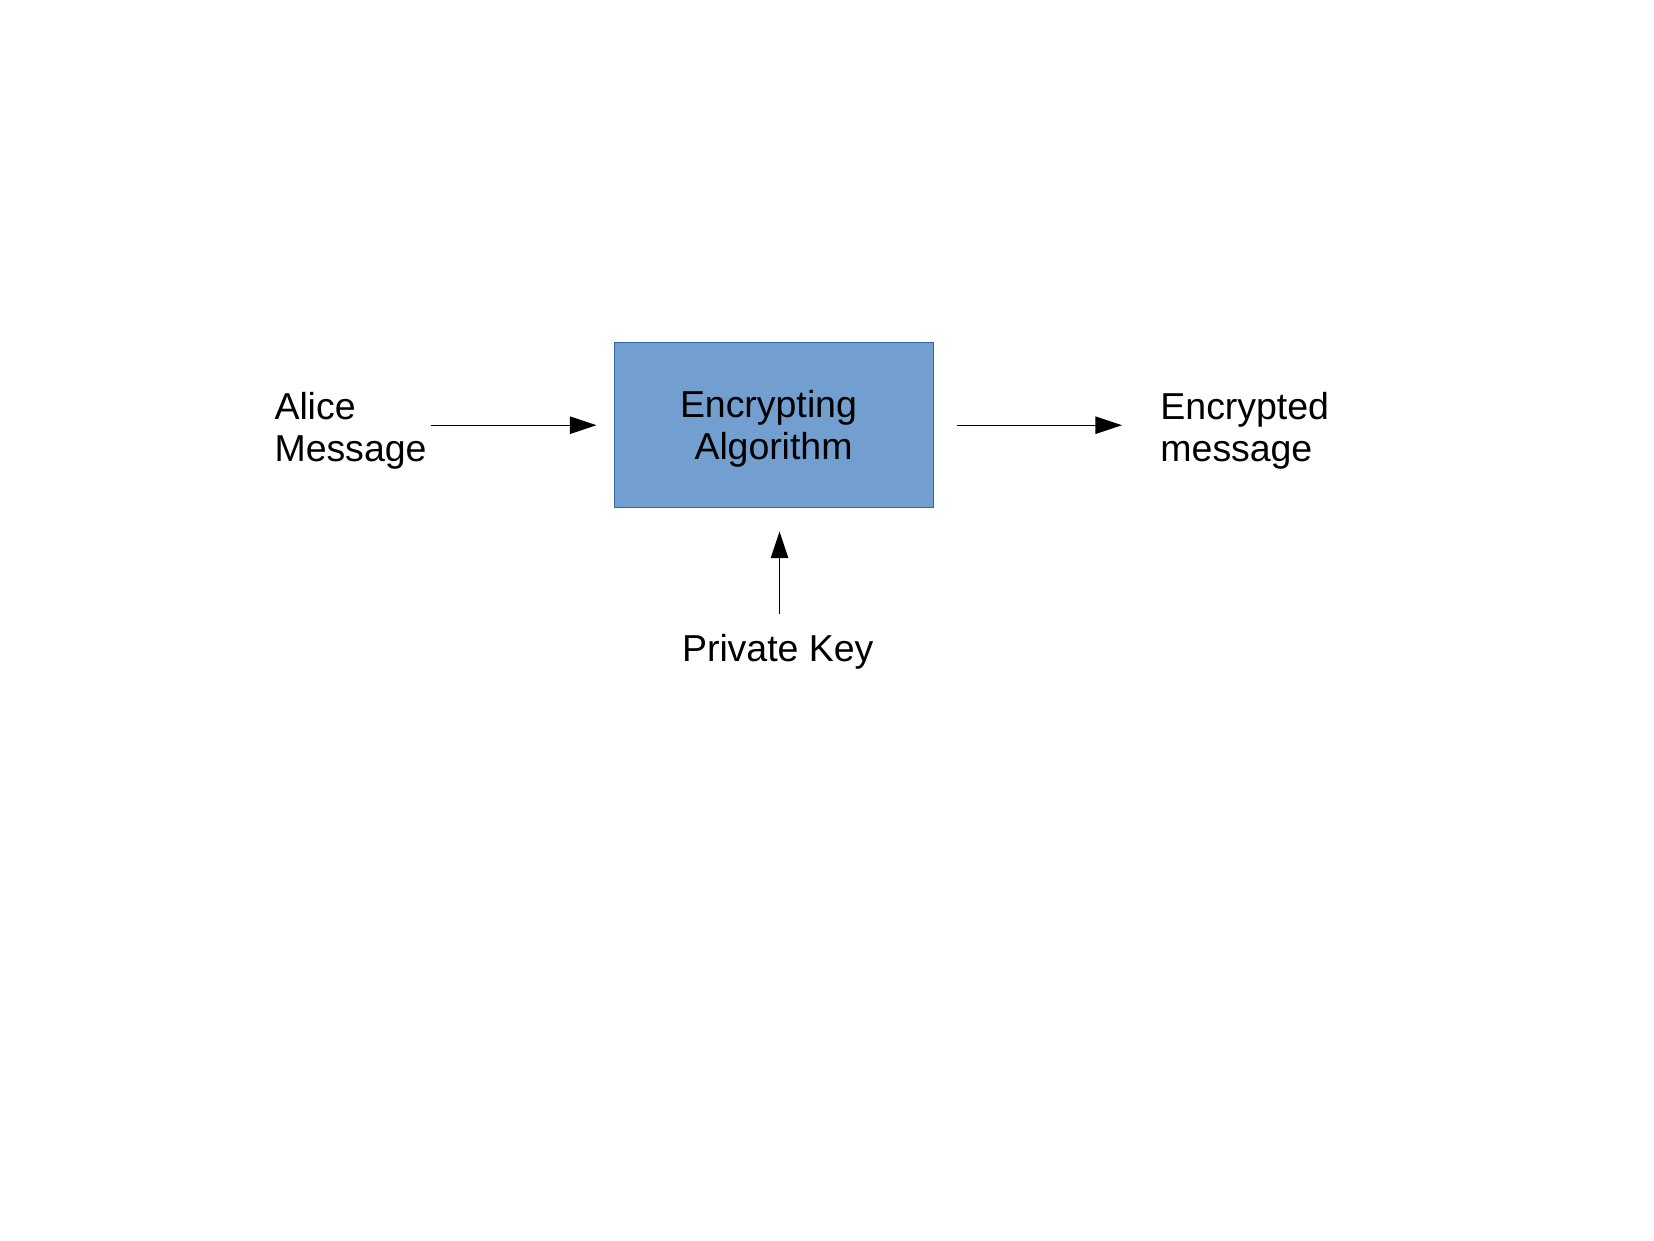

Encrypting
Algorithm
Alice Message
Encrypted
message
Private Key